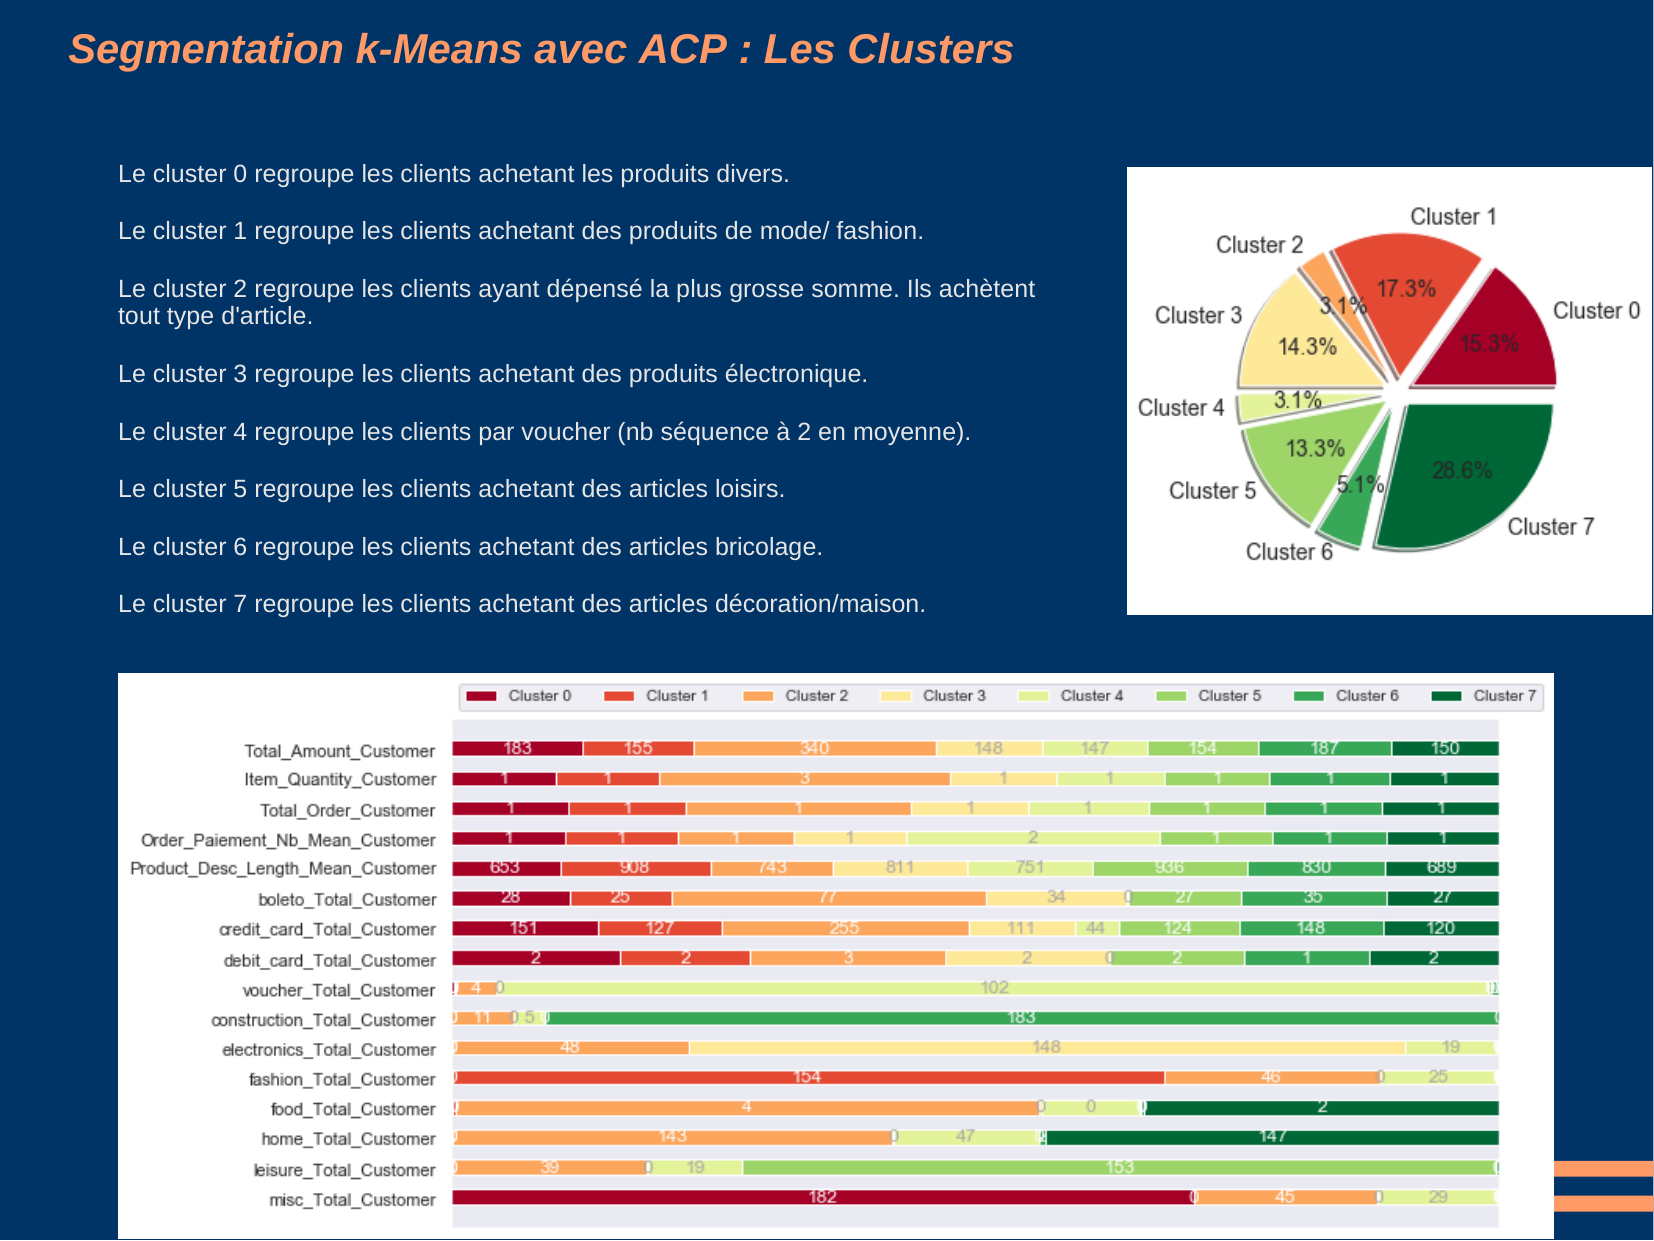

# Segmentation k-Means avec ACP : Les Clusters
Le cluster 0 regroupe les clients achetant les produits divers.
Le cluster 1 regroupe les clients achetant des produits de mode/ fashion.
Le cluster 2 regroupe les clients ayant dépensé la plus grosse somme. Ils achètent tout type d'article.
Le cluster 3 regroupe les clients achetant des produits électronique.
Le cluster 4 regroupe les clients par voucher (nb séquence à 2 en moyenne).
Le cluster 5 regroupe les clients achetant des articles loisirs.
Le cluster 6 regroupe les clients achetant des articles bricolage.
Le cluster 7 regroupe les clients achetant des articles décoration/maison.